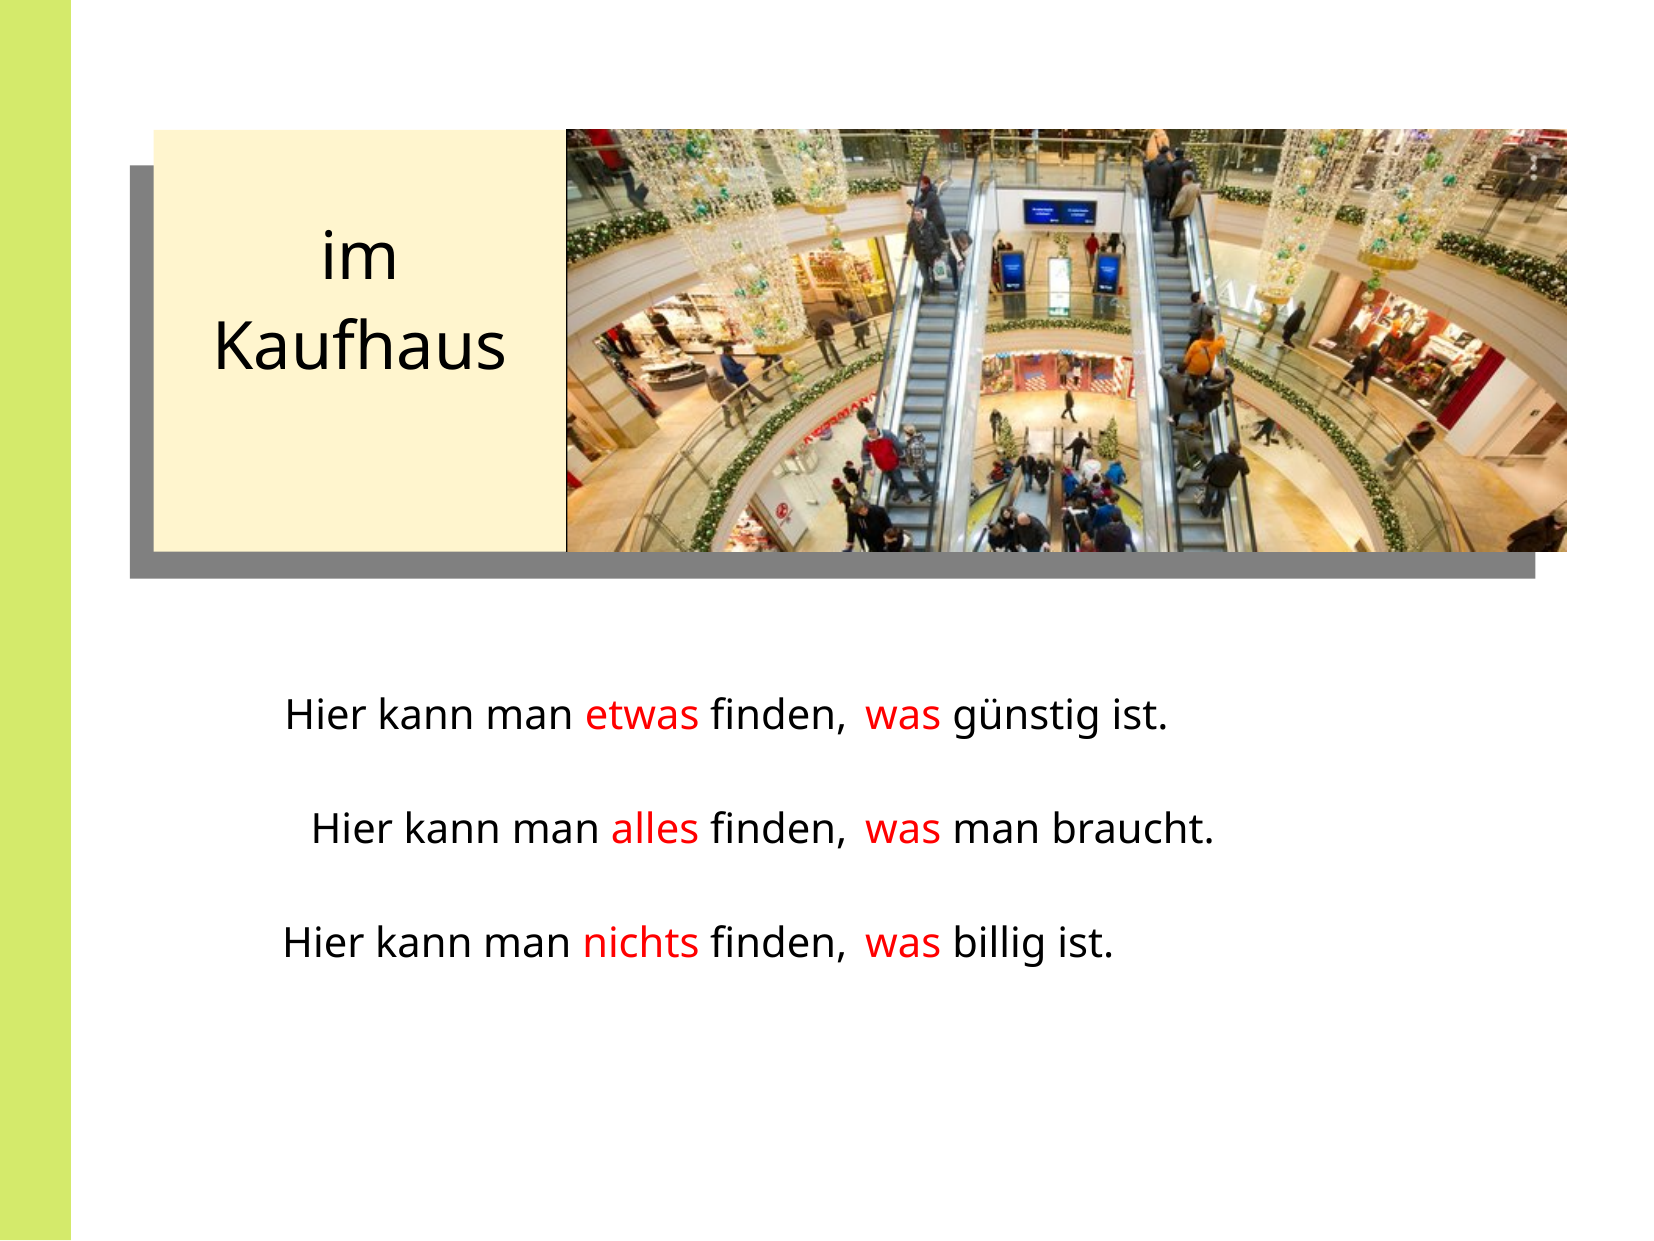

im
Kaufhaus
Hier kann man etwas finden,
Hier kann man alles finden,
Hier kann man nichts finden,
was günstig ist.
was man braucht.
was billig ist.